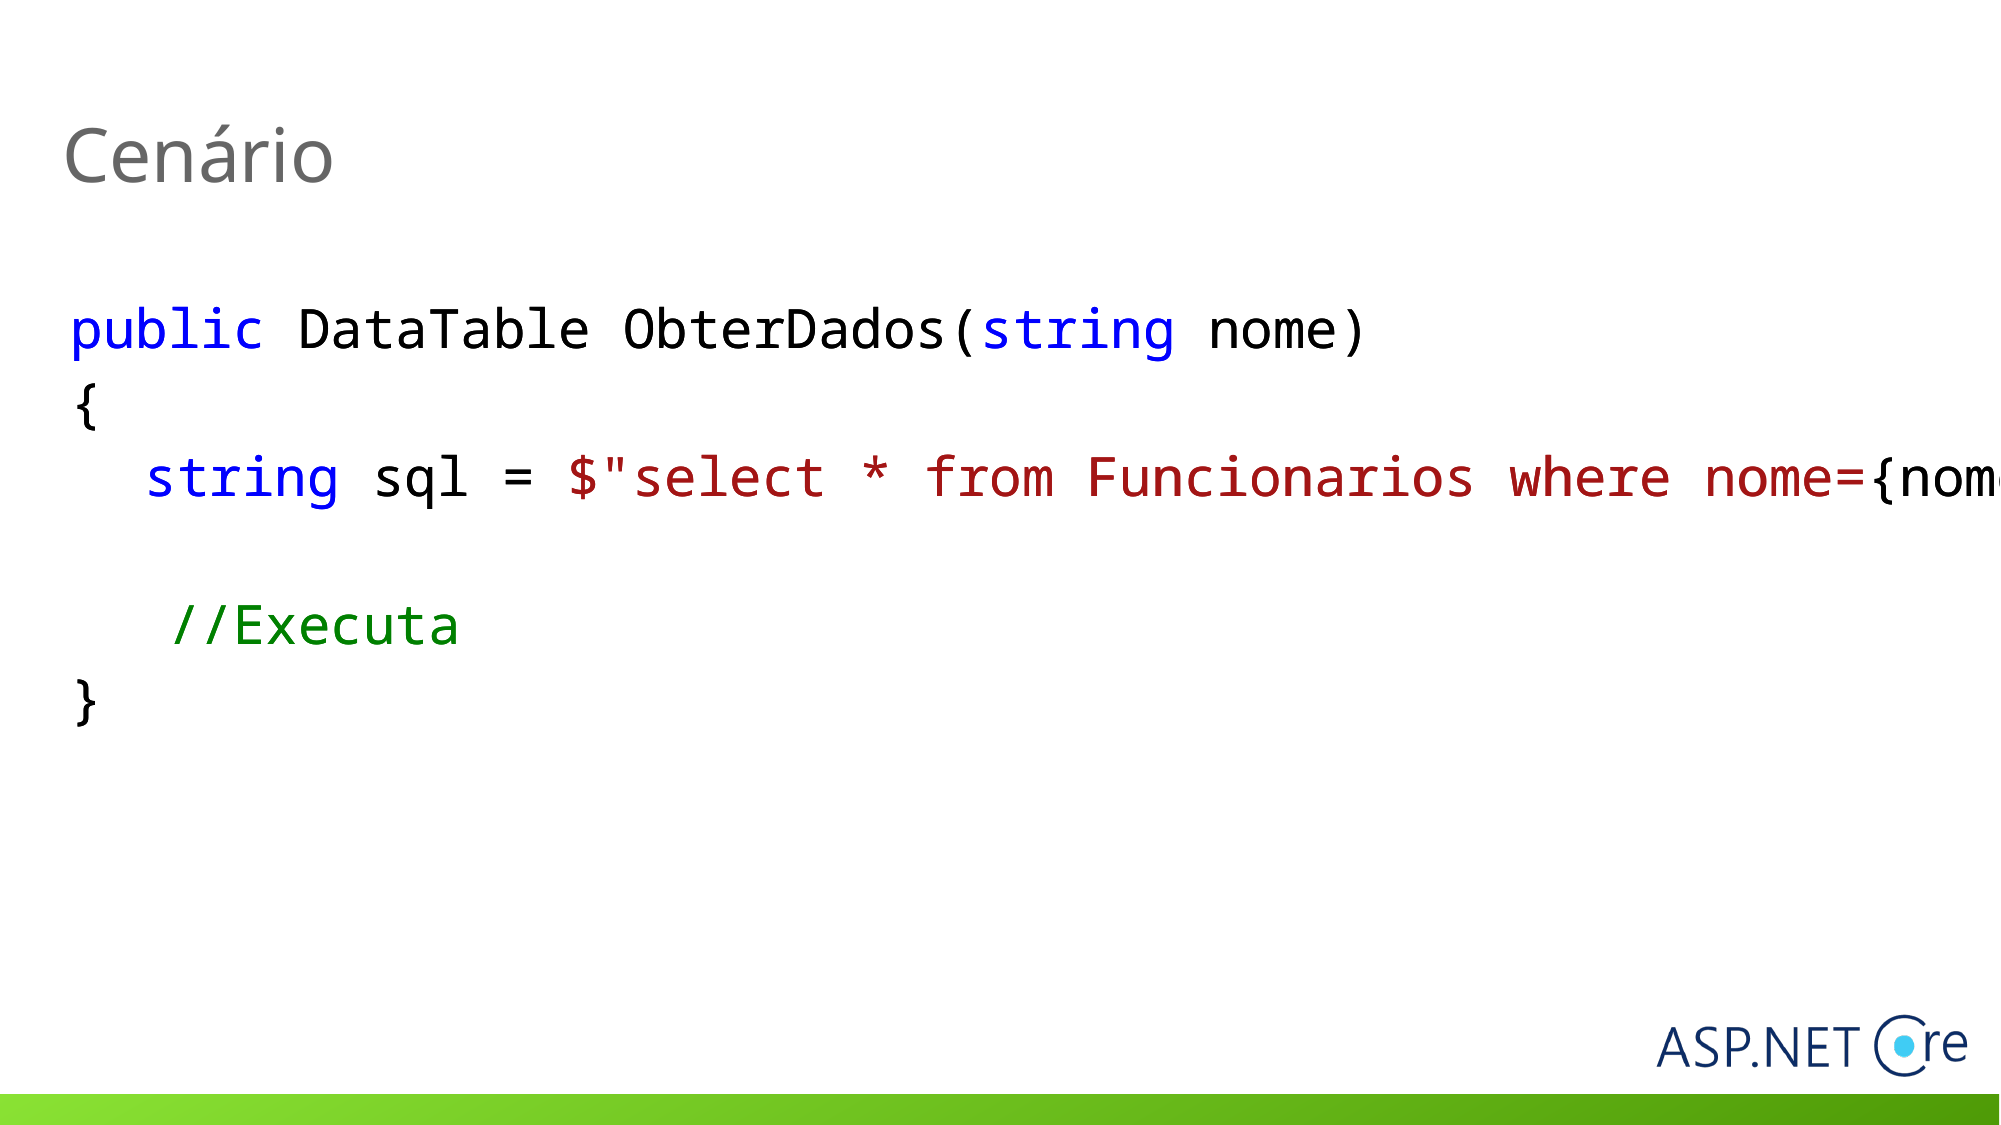

Cenário
 public DataTable ObterDados(string nome)
 {
 	 string sql = $"select * from Funcionarios where nome={nome}";
 //Executa
 }
 public DataTable ObterDados(string nome)
 {
 	 string sql = $"select * from Funcionarios where nome={nome}";
 //Executa
 }